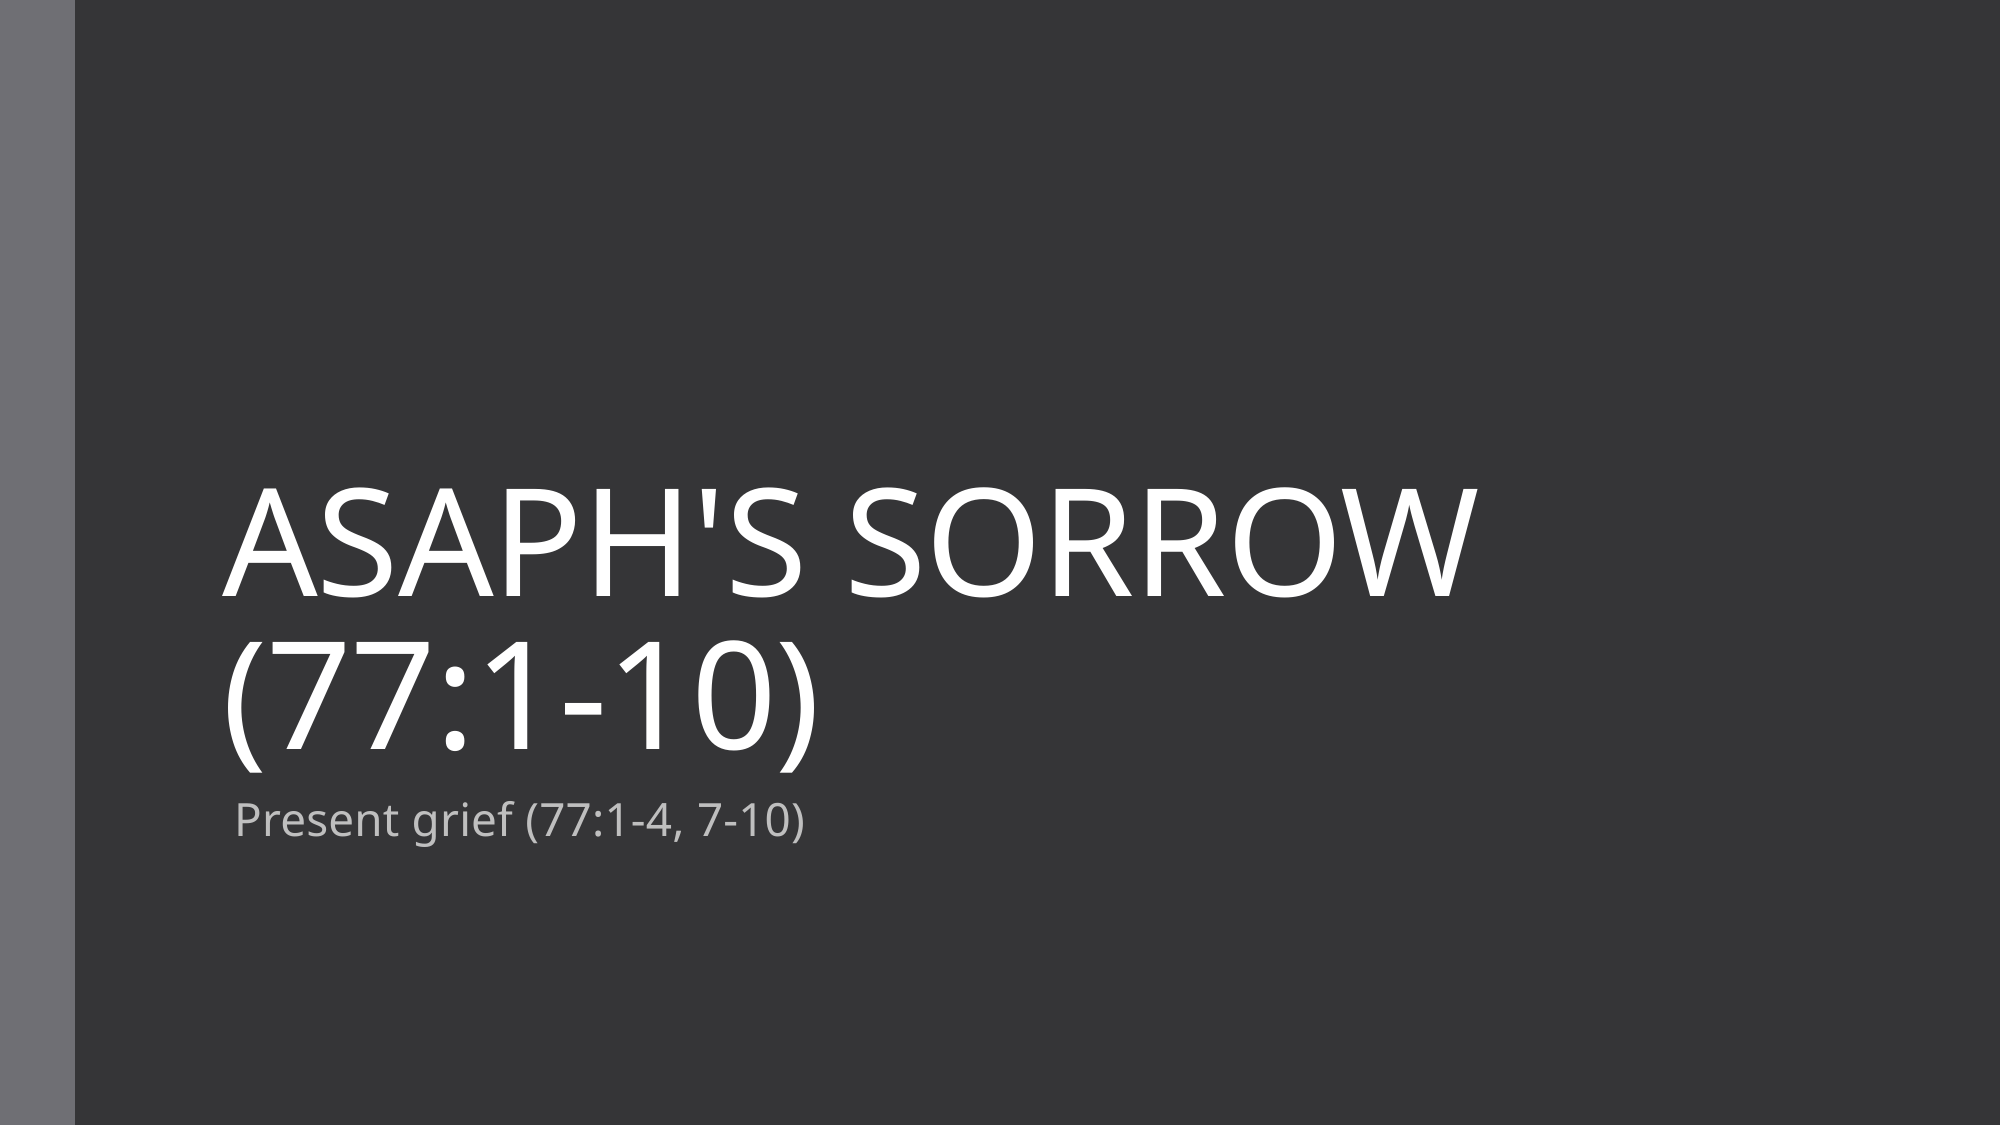

# ASAPH'S SORROW (77:1-10)
 Present grief (77:1-4, 7-10)